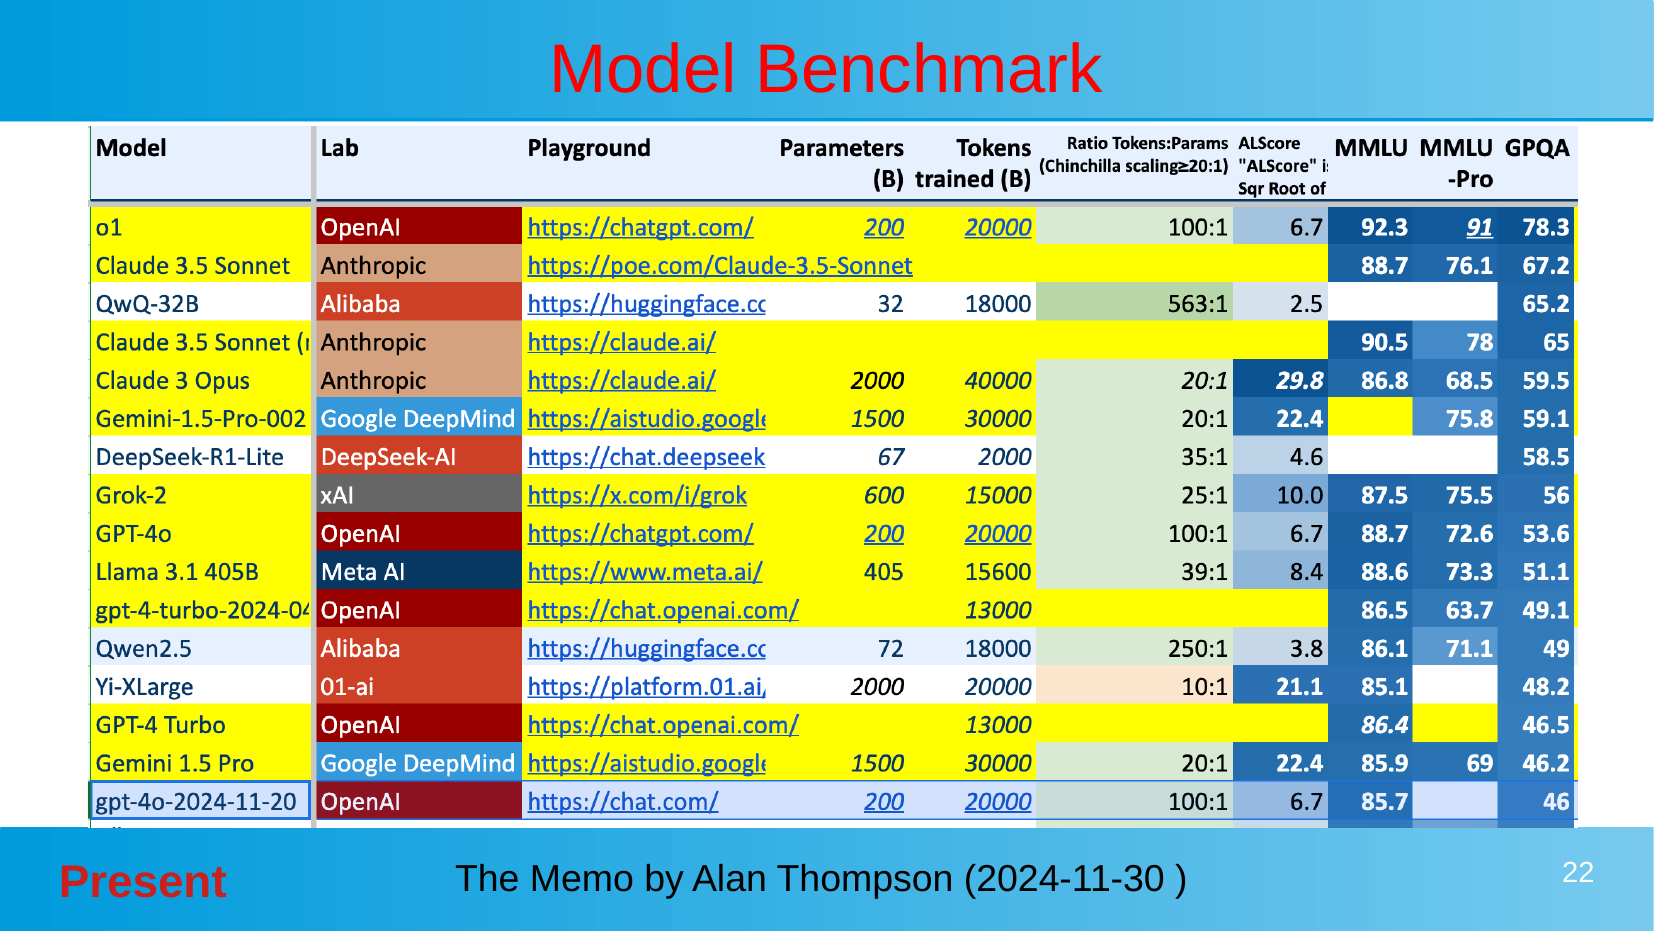

# Model Benchmark
The Memo by Alan Thompson (2024-11-30 )
22